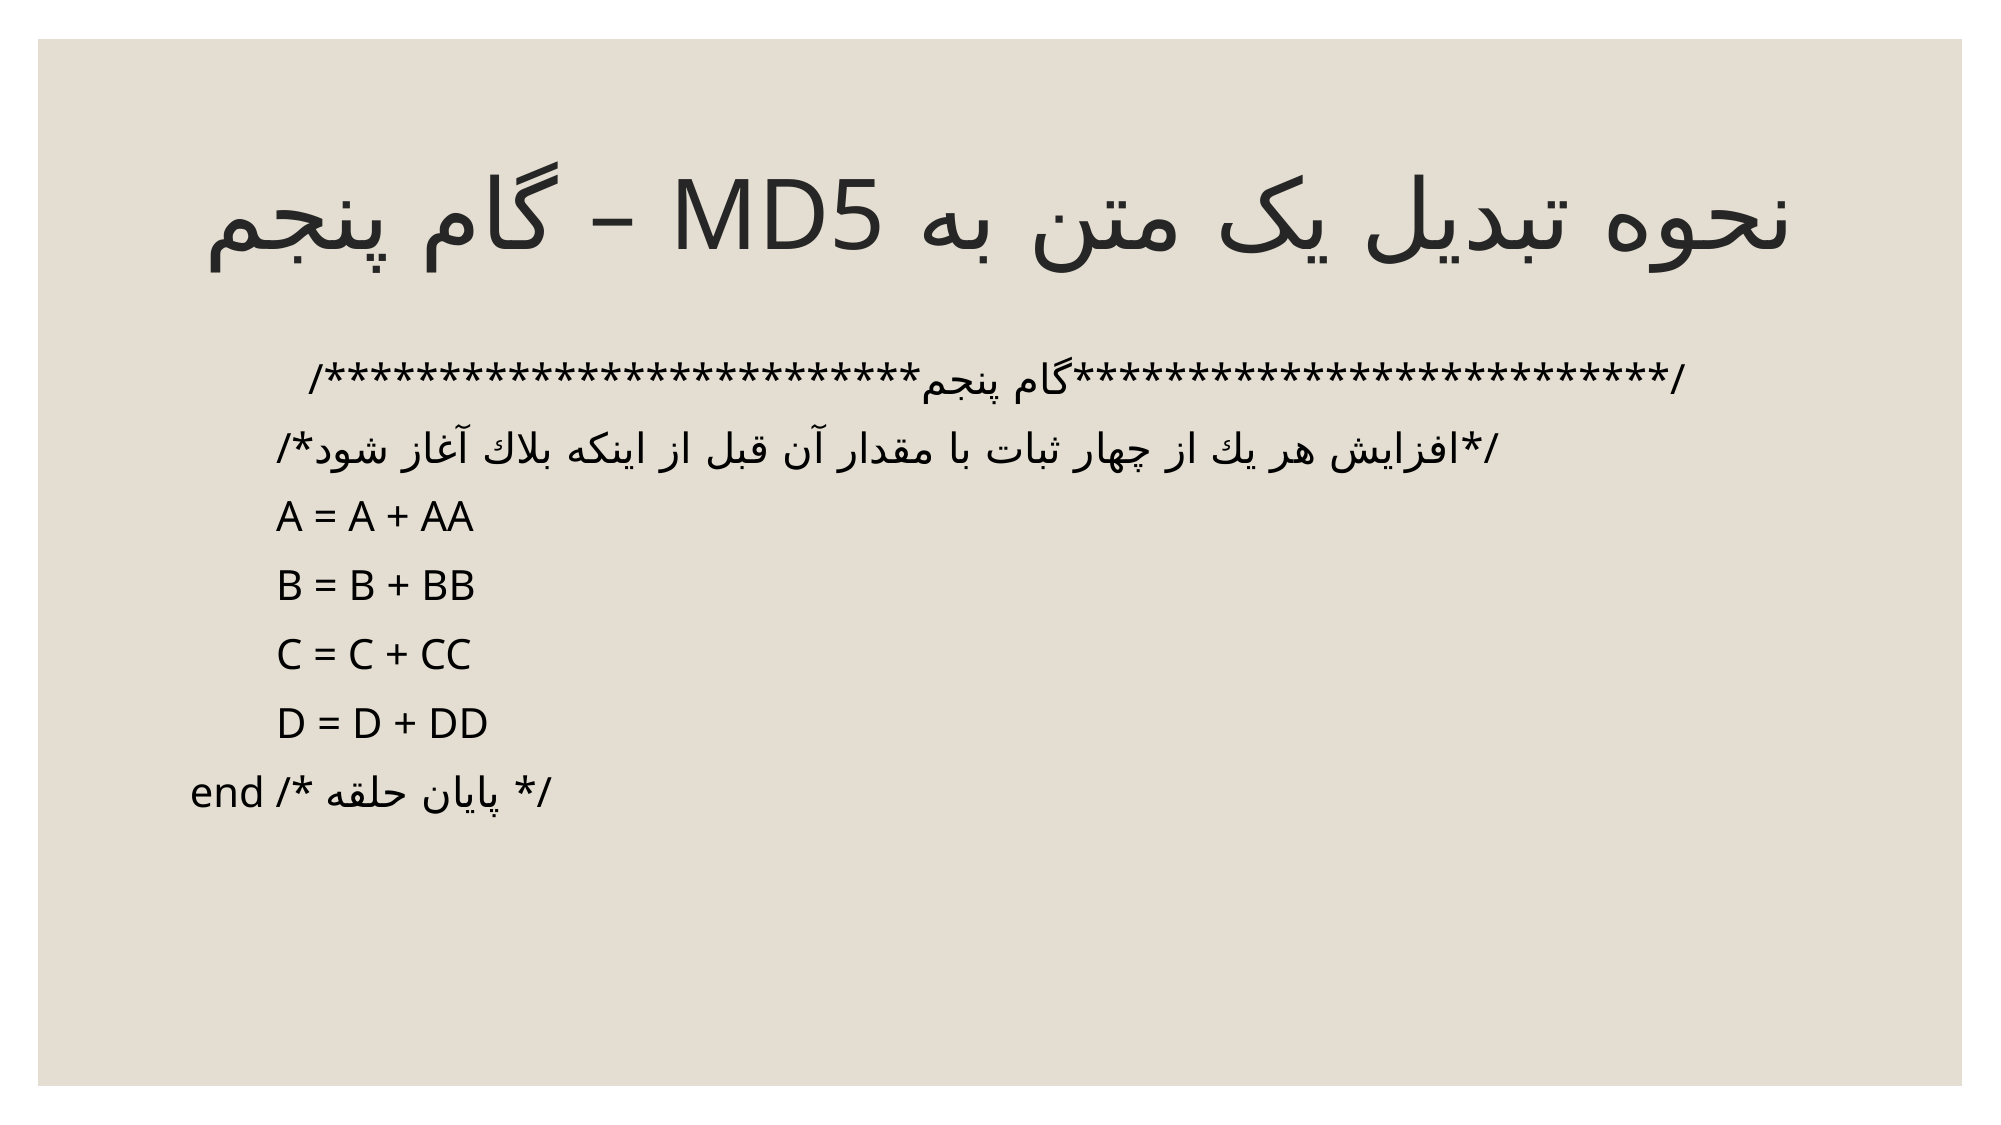

# نحوه تبدیل یک متن به MD5 – گام پنجم
 /**************************گام پنجم**************************/
 /*افزایش هر یك از چهار ثبات با مقدار آن قبل از اینكه بلاك آغاز شود*/
 A = A + AA
 B = B + BB
 C = C + CC
 D = D + DD
end /* پایان حلقه */